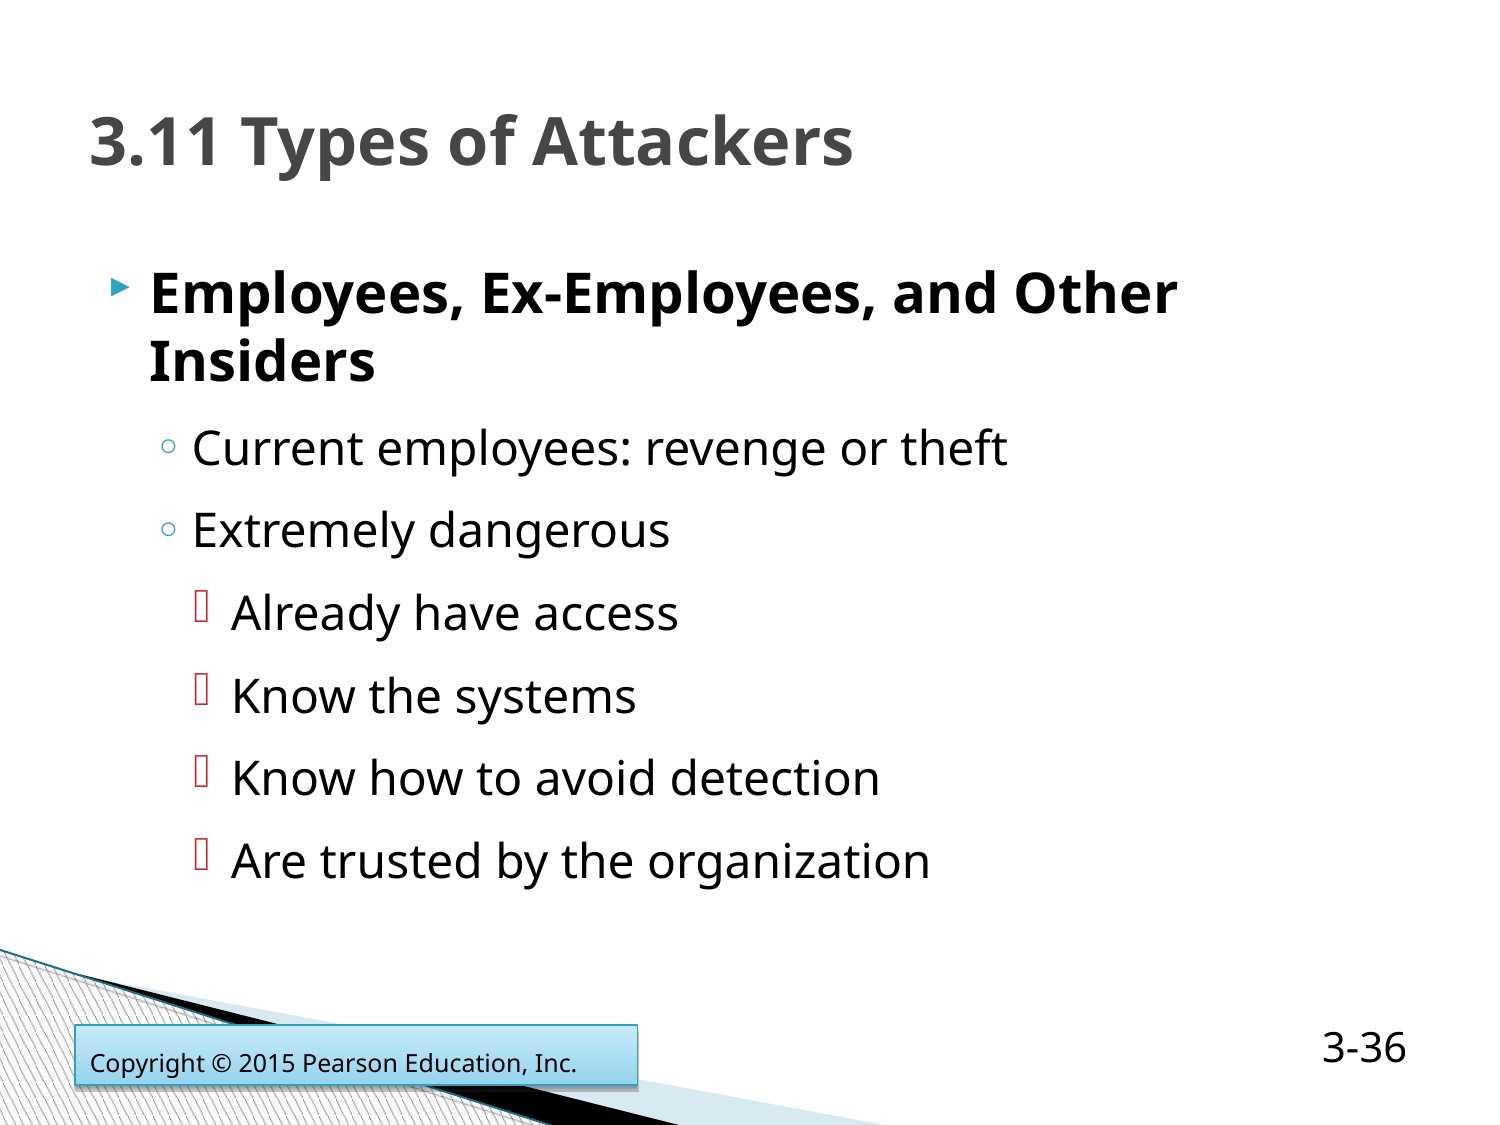

3.11 Types of Attackers
# Employees, Ex-Employees, and Other Insiders
Current employees: revenge or theft
Extremely dangerous
Already have access
Know the systems
Know how to avoid detection
Are trusted by the organization
Copyright © 2015 Pearson Education, Inc.